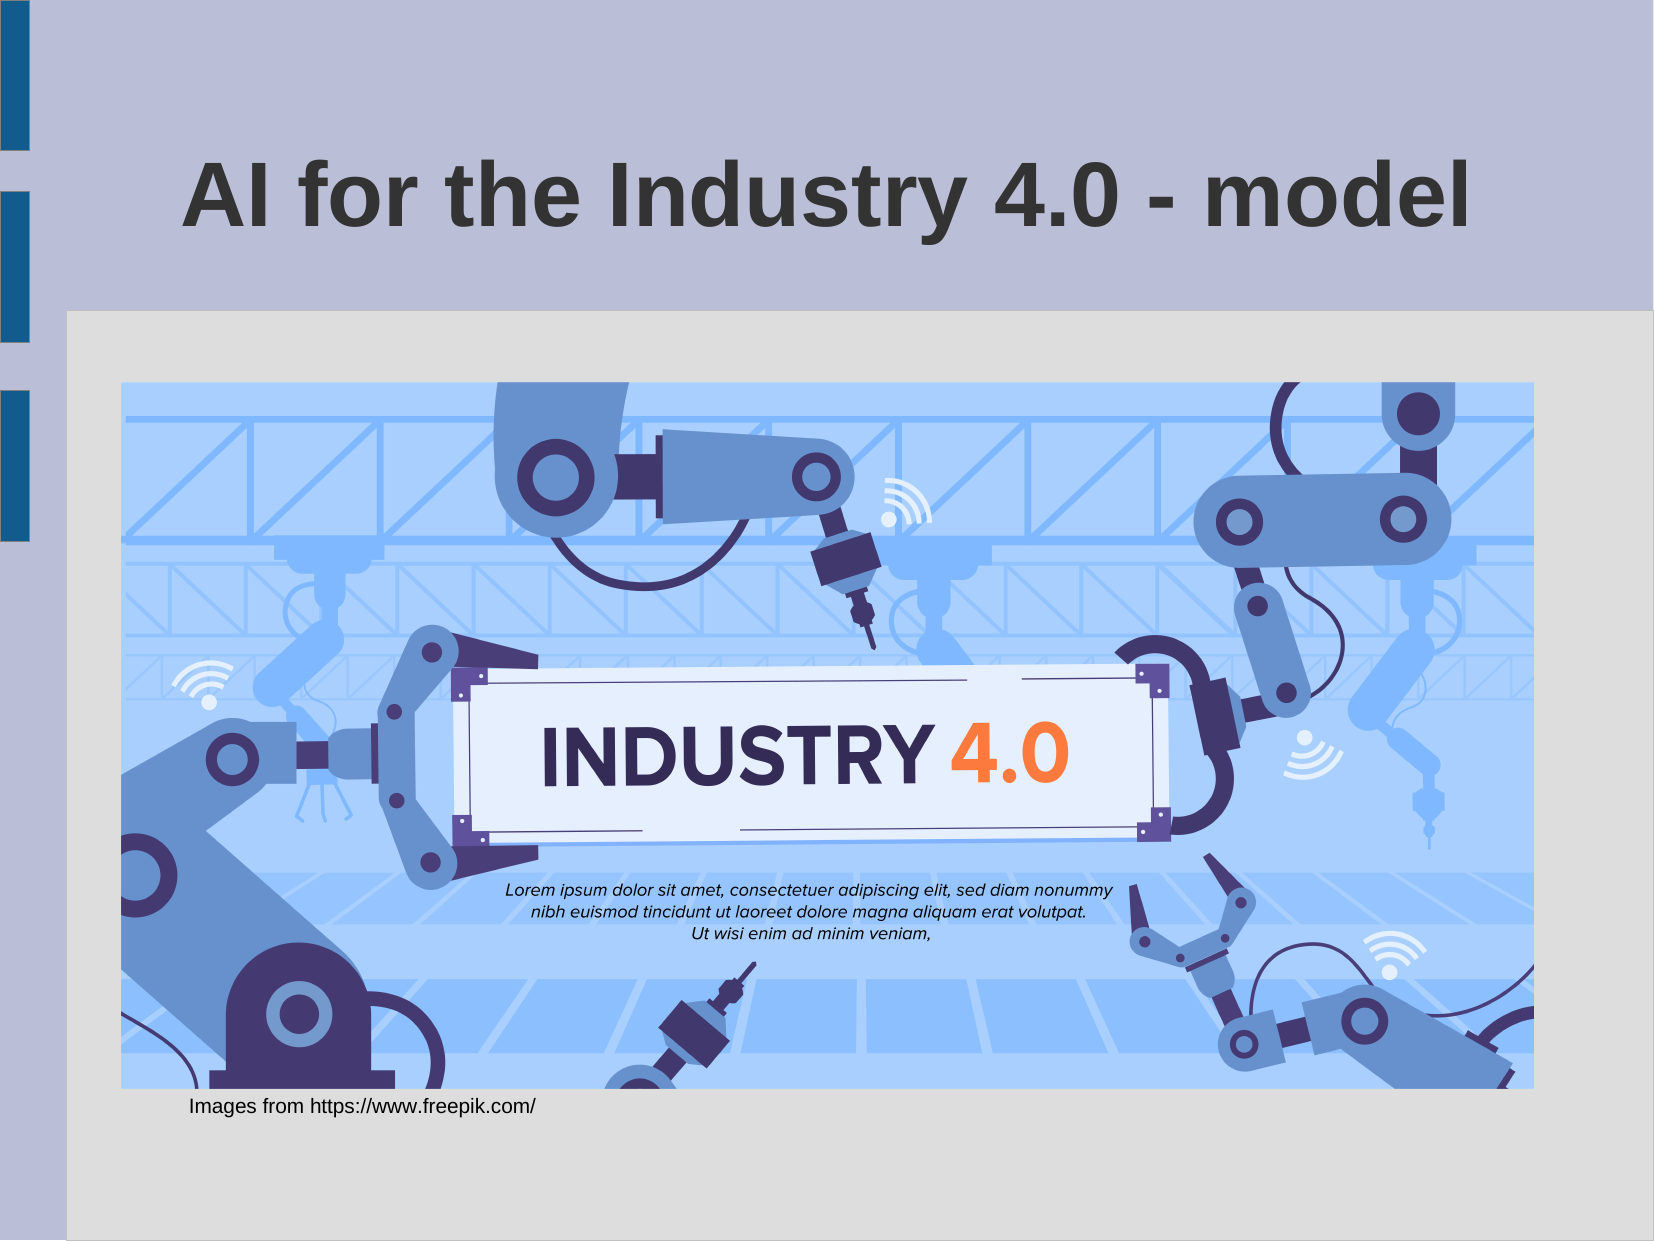

# AI for the Industry 4.0 - model
Images from https://www.freepik.com/